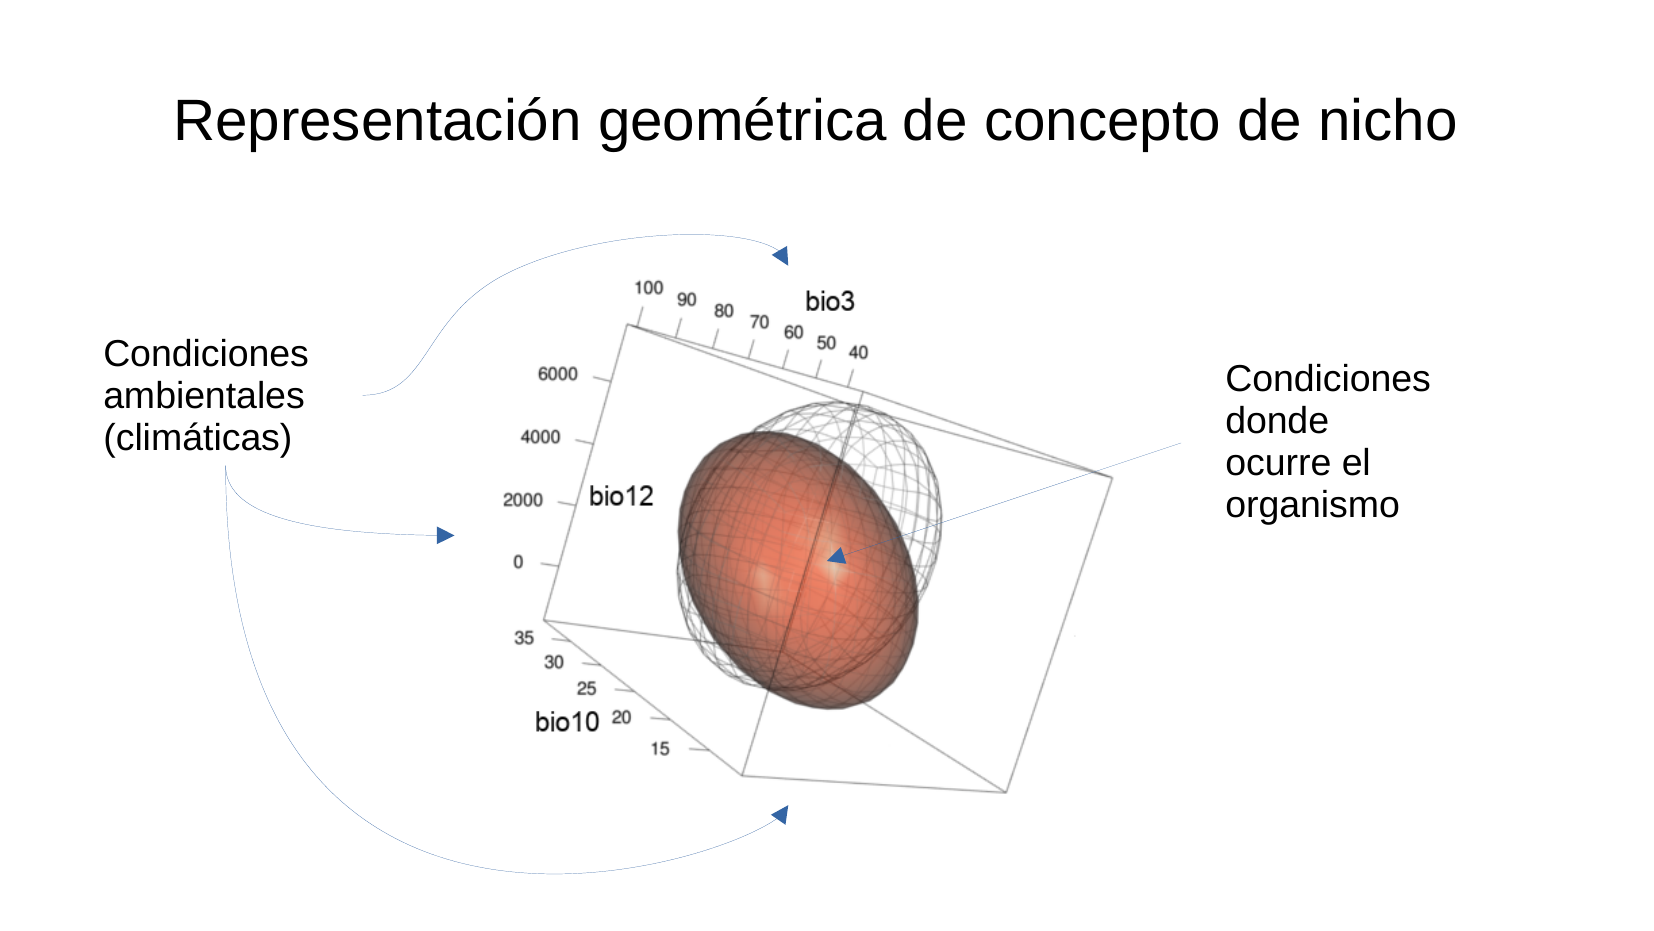

# Representación geométrica de concepto de nicho
Condiciones ambientales (climáticas)
Condiciones donde ocurre el organismo